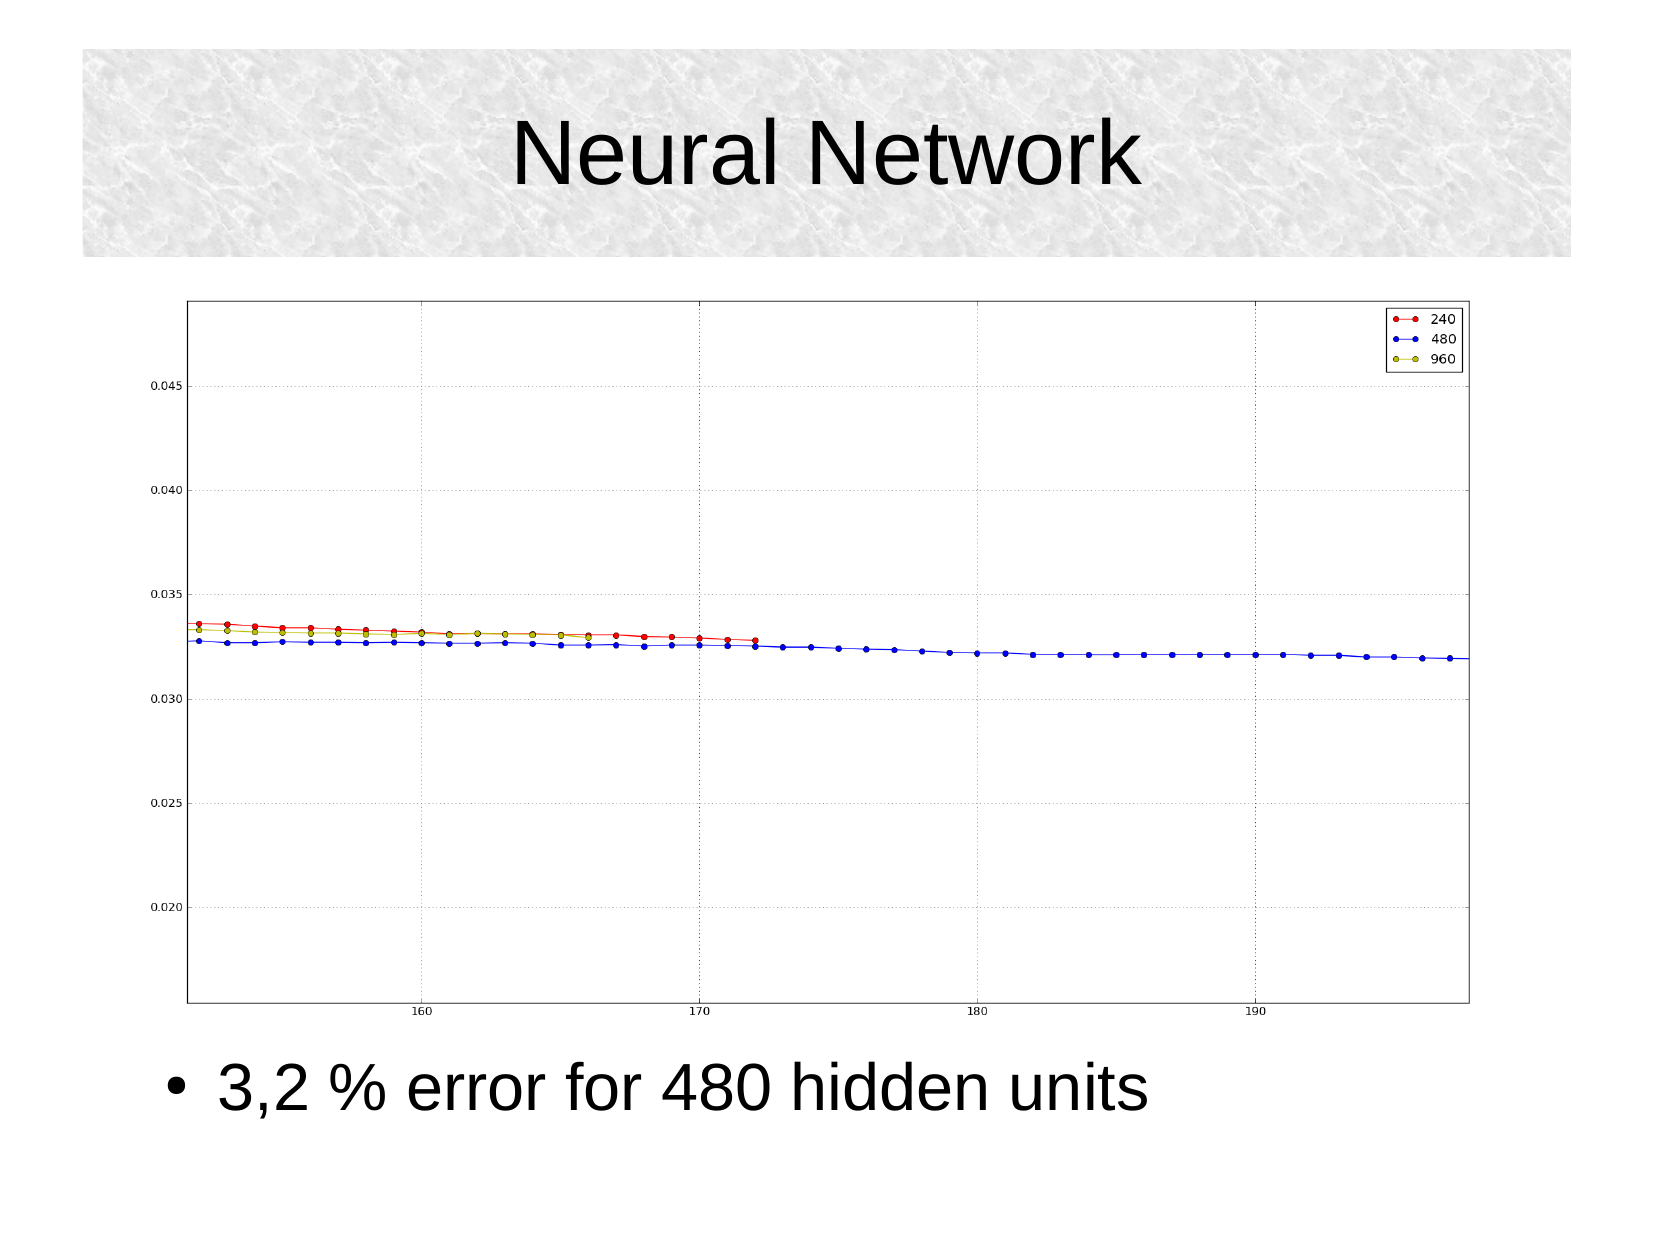

# Neural Network
3,2 % error for 480 hidden units